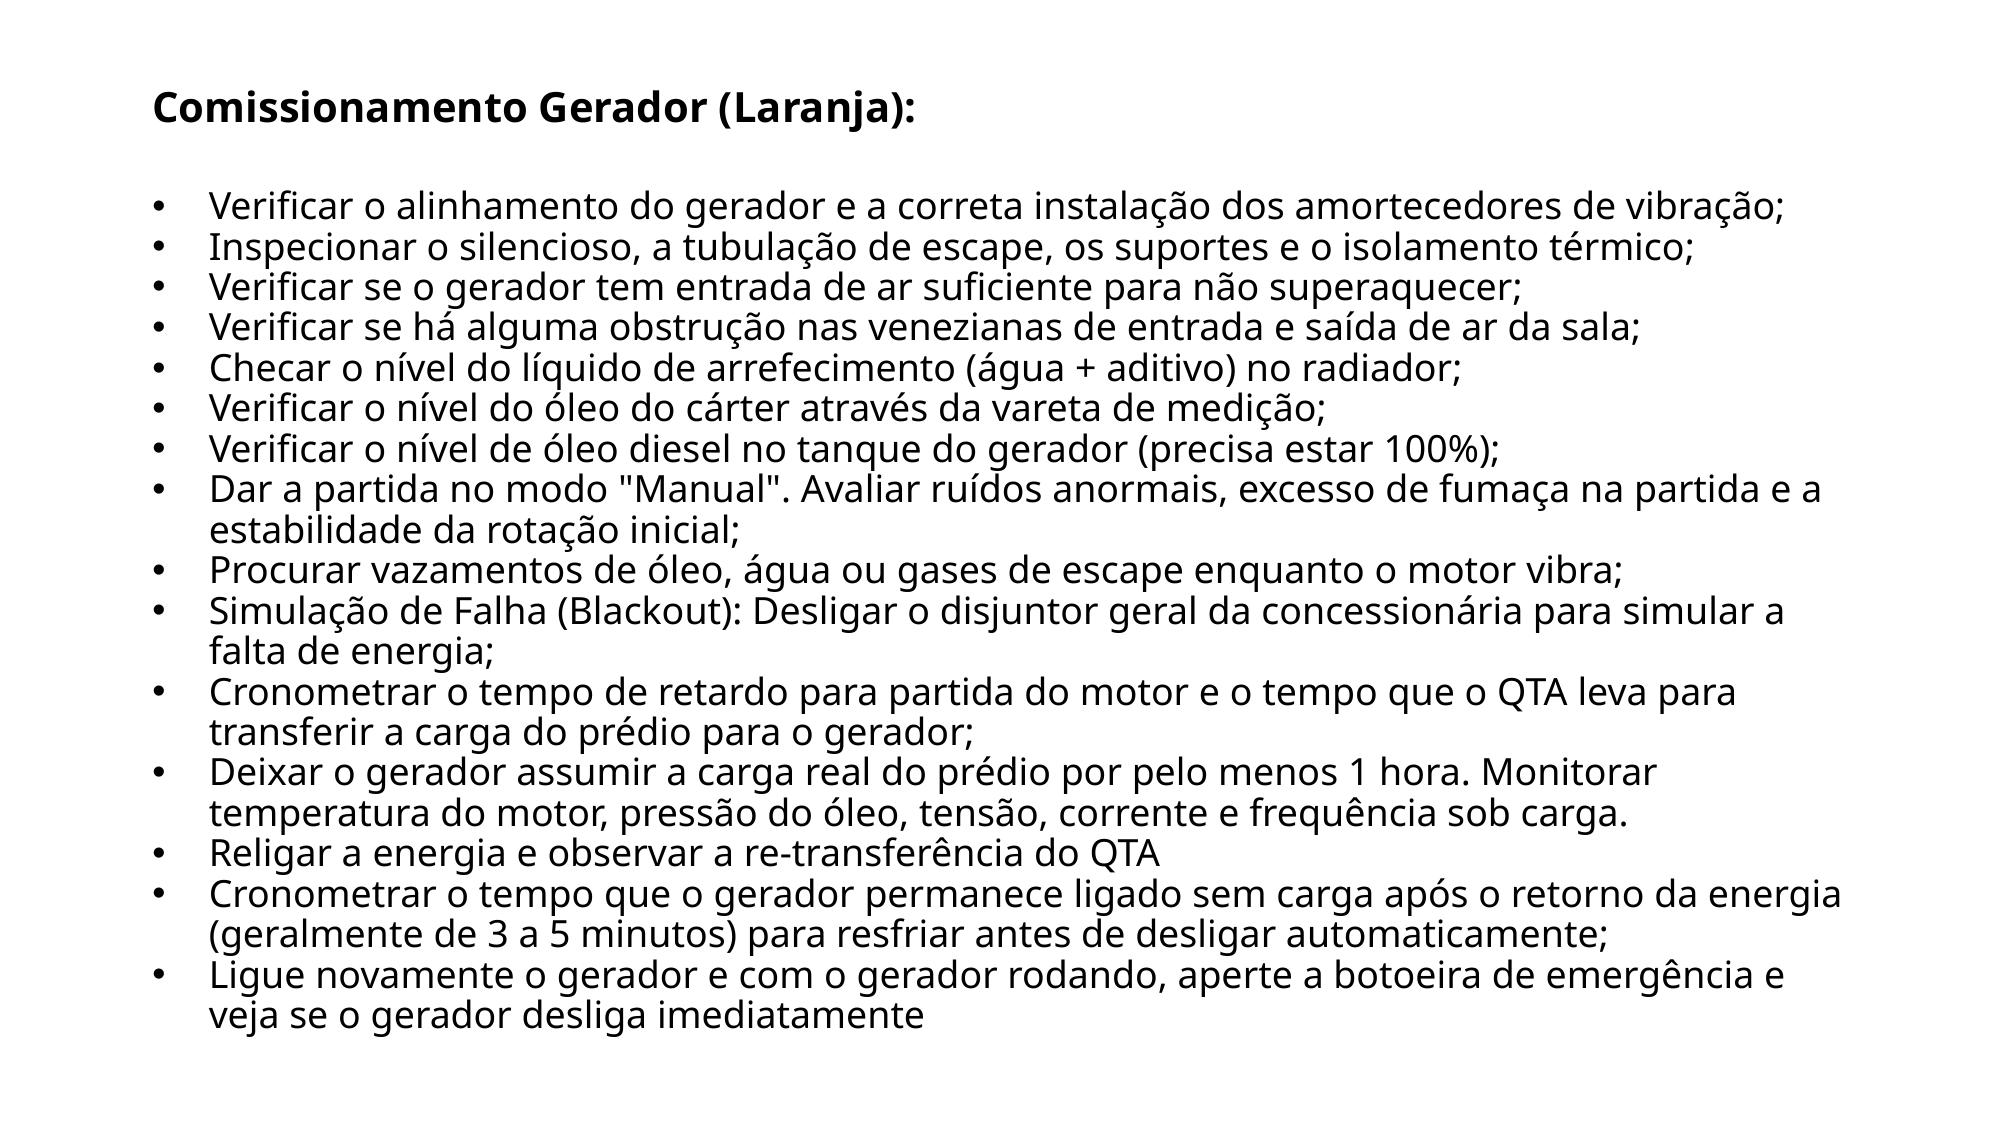

# Comissionamento Gerador (Laranja):
Verificar o alinhamento do gerador e a correta instalação dos amortecedores de vibração;
Inspecionar o silencioso, a tubulação de escape, os suportes e o isolamento térmico;
Verificar se o gerador tem entrada de ar suficiente para não superaquecer;
Verificar se há alguma obstrução nas venezianas de entrada e saída de ar da sala;
Checar o nível do líquido de arrefecimento (água + aditivo) no radiador;
Verificar o nível do óleo do cárter através da vareta de medição;
Verificar o nível de óleo diesel no tanque do gerador (precisa estar 100%);
Dar a partida no modo "Manual". Avaliar ruídos anormais, excesso de fumaça na partida e a estabilidade da rotação inicial;
Procurar vazamentos de óleo, água ou gases de escape enquanto o motor vibra;
Simulação de Falha (Blackout): Desligar o disjuntor geral da concessionária para simular a falta de energia;
Cronometrar o tempo de retardo para partida do motor e o tempo que o QTA leva para transferir a carga do prédio para o gerador;
Deixar o gerador assumir a carga real do prédio por pelo menos 1 hora. Monitorar temperatura do motor, pressão do óleo, tensão, corrente e frequência sob carga.
Religar a energia e observar a re-transferência do QTA
Cronometrar o tempo que o gerador permanece ligado sem carga após o retorno da energia (geralmente de 3 a 5 minutos) para resfriar antes de desligar automaticamente;
Ligue novamente o gerador e com o gerador rodando, aperte a botoeira de emergência e veja se o gerador desliga imediatamente